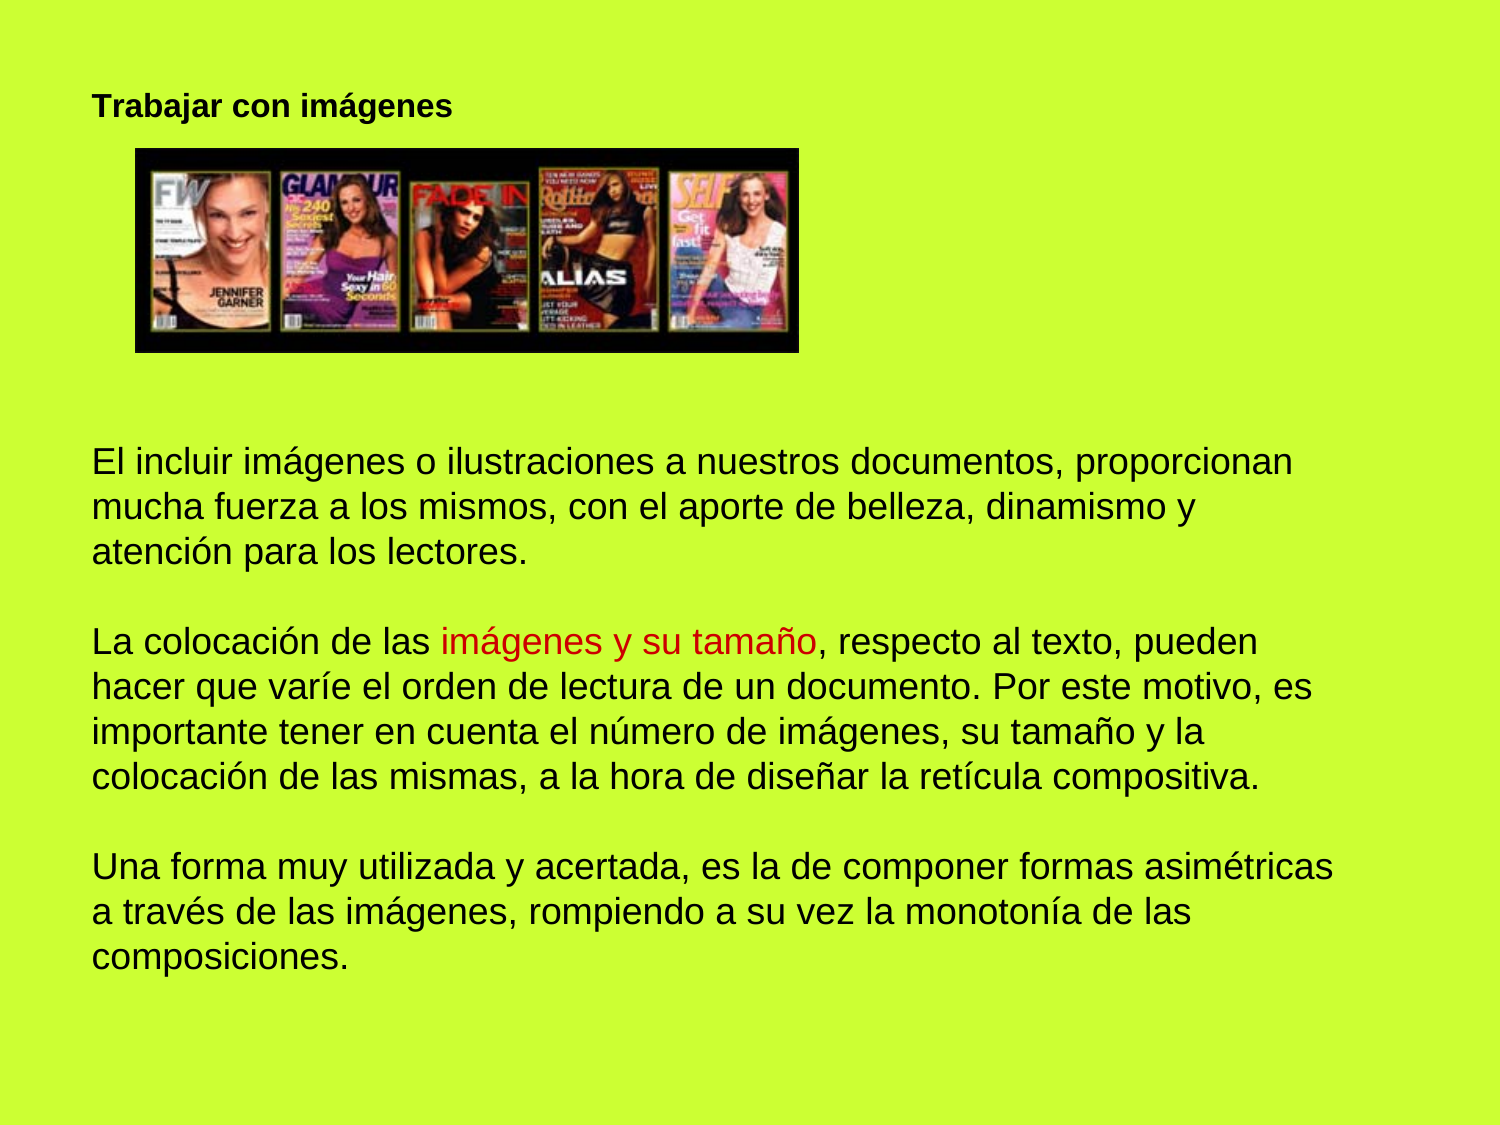

Trabajar con imágenes
El incluir imágenes o ilustraciones a nuestros documentos, proporcionan mucha fuerza a los mismos, con el aporte de belleza, dinamismo y atención para los lectores.
La colocación de las imágenes y su tamaño, respecto al texto, pueden hacer que varíe el orden de lectura de un documento. Por este motivo, es importante tener en cuenta el número de imágenes, su tamaño y la colocación de las mismas, a la hora de diseñar la retícula compositiva.
Una forma muy utilizada y acertada, es la de componer formas asimétricas a través de las imágenes, rompiendo a su vez la monotonía de las composiciones.